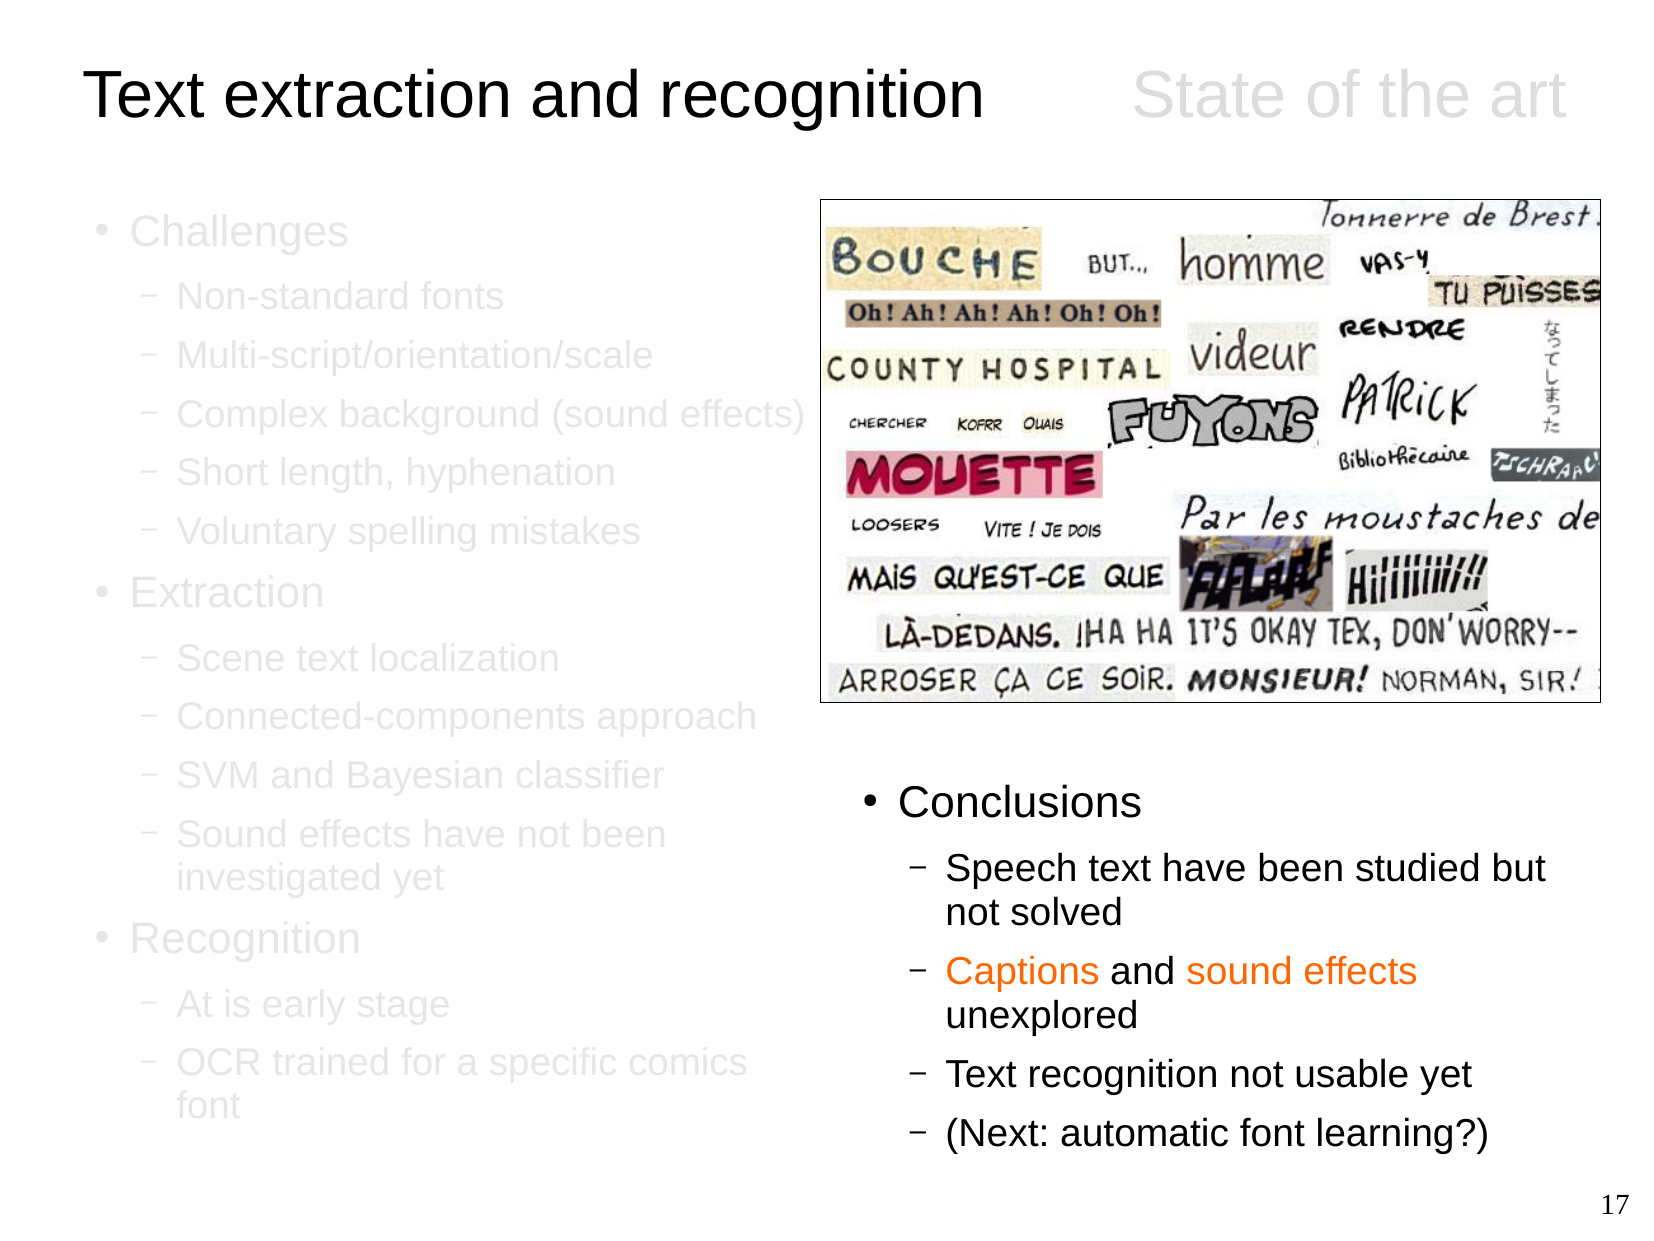

Text extraction and recognition
Challenges
Non-standard fonts
Multi-script/orientation/scale
Complex background (sound effects)
Short length, hyphenation
Voluntary spelling mistakes
Extraction
Scene text localization
Connected-components approach
SVM and Bayesian classifier
Sound effects have not been investigated yet
Recognition
At is early stage
OCR trained for a specific comics font
# Conclusions
Speech text have been studied but not solved
Captions and sound effects unexplored
Text recognition not usable yet
(Next: automatic font learning?)
17